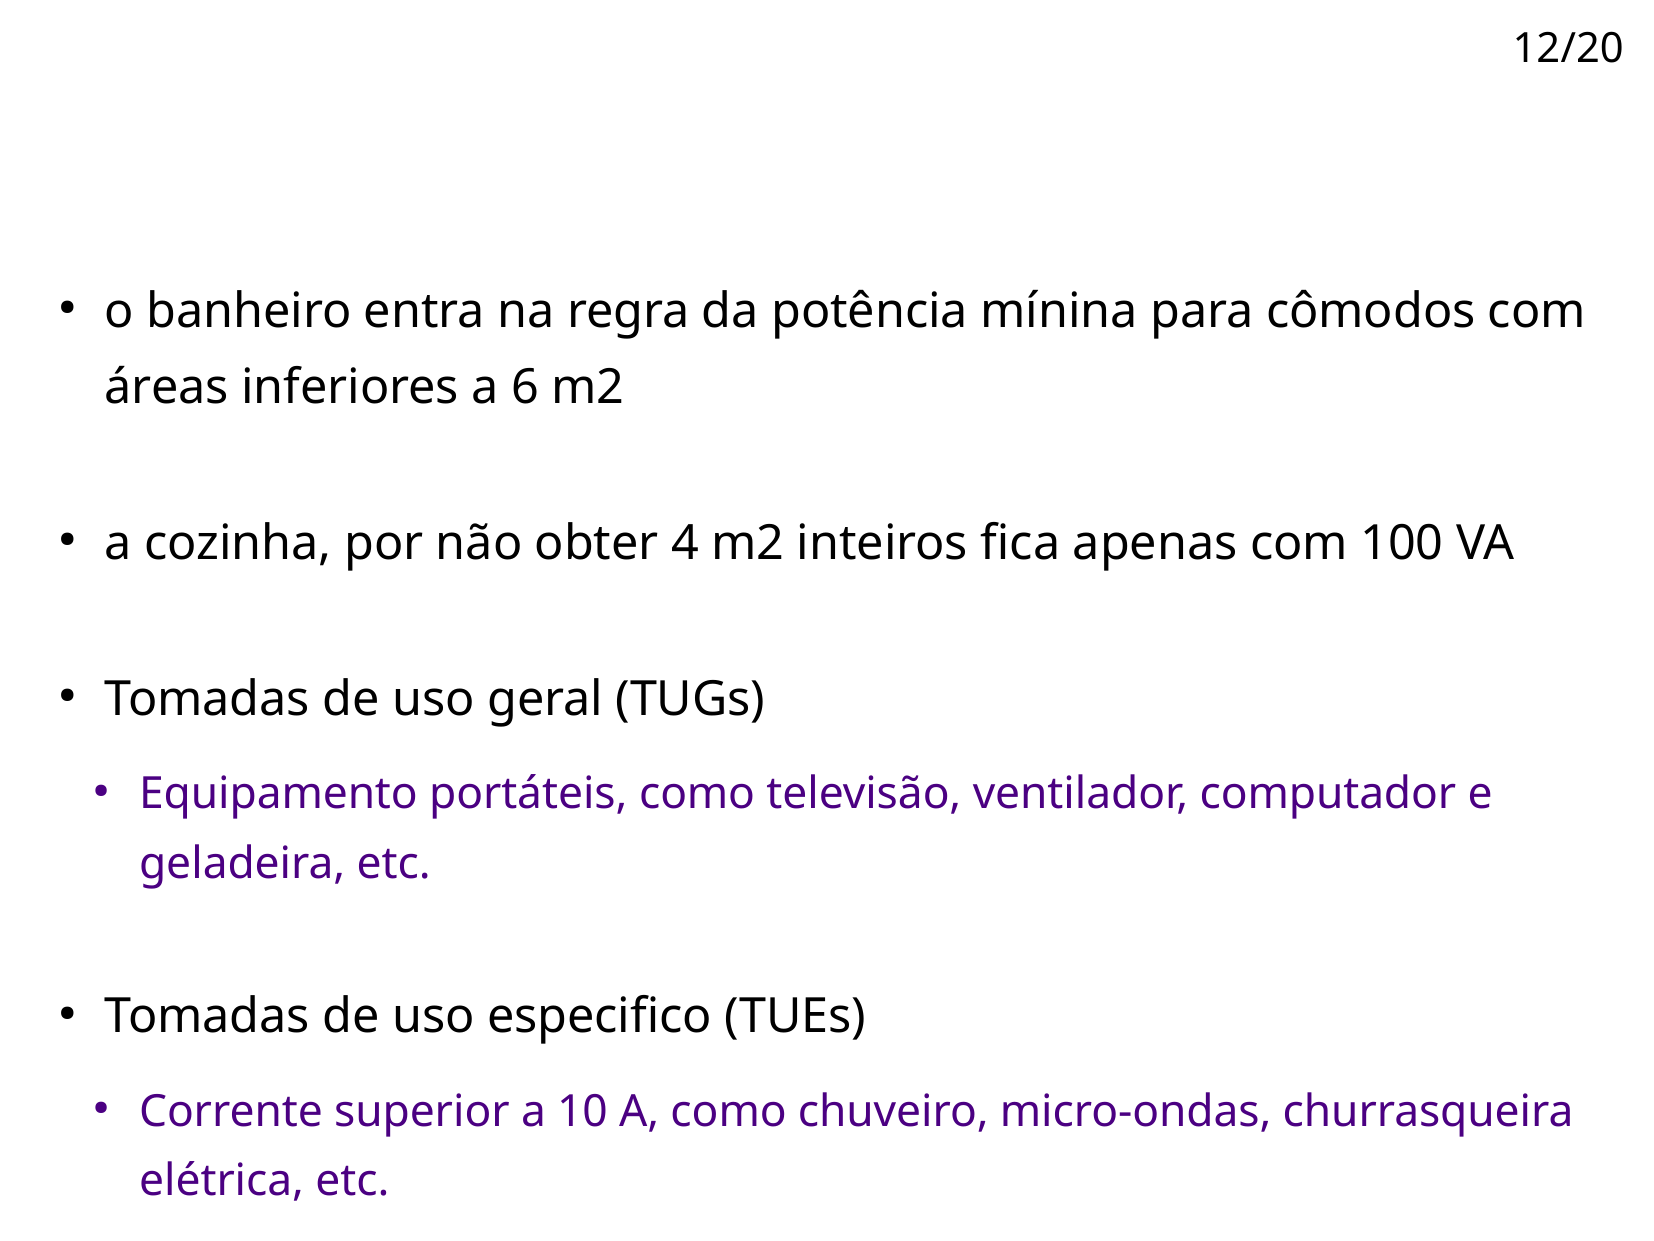

12
#
o banheiro entra na regra da potência mínina para cômodos com áreas inferiores a 6 m2
a cozinha, por não obter 4 m2 inteiros fica apenas com 100 VA
Tomadas de uso geral (TUGs)
Equipamento portáteis, como televisão, ventilador, computador e geladeira, etc.
Tomadas de uso especifico (TUEs)
Corrente superior a 10 A, como chuveiro, micro-ondas, churrasqueira elétrica, etc.